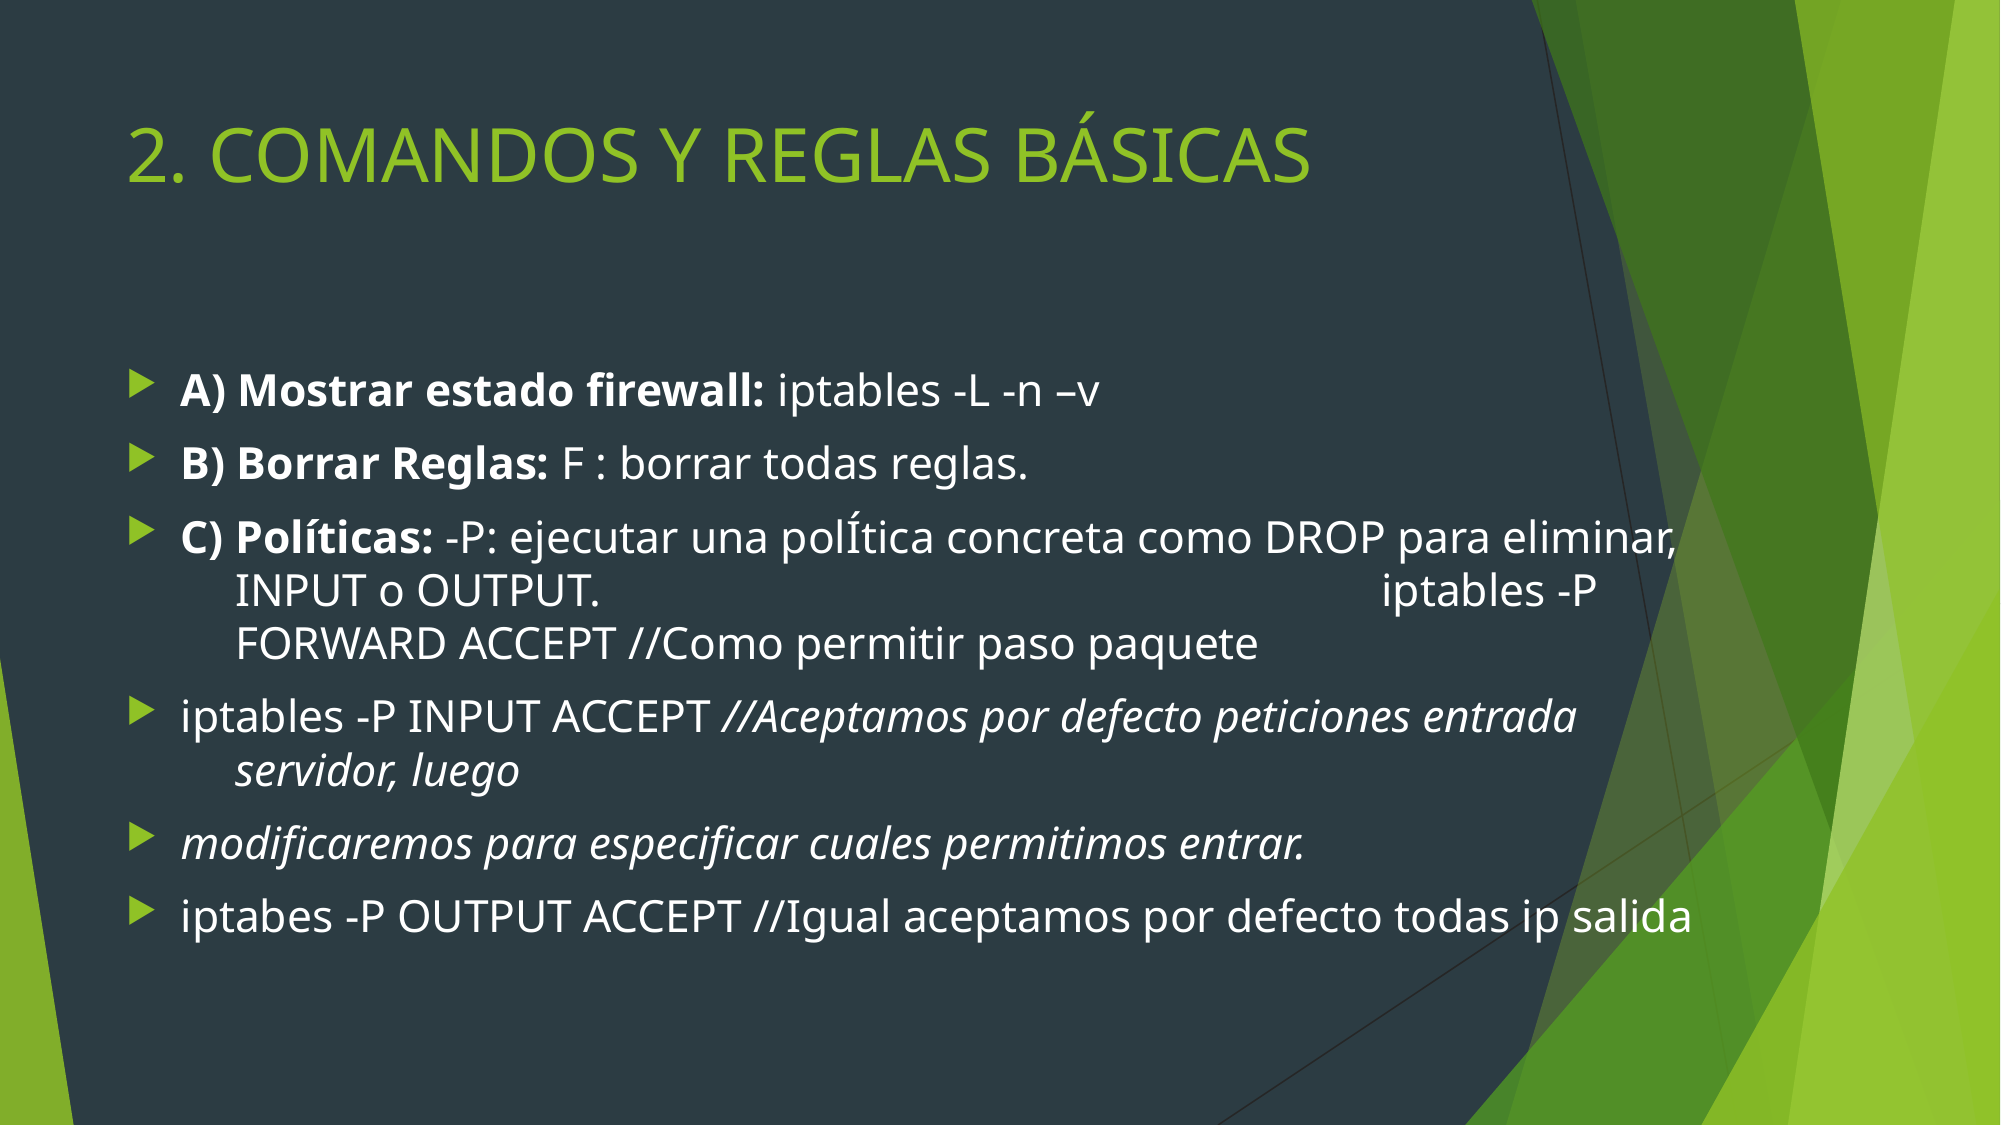

# 2. COMANDOS Y REGLAS BÁSICAS
A) Mostrar estado firewall: iptables -L -n –v
B) Borrar Reglas: F : borrar todas reglas.
C) Políticas: -P: ejecutar una polÍtica concreta como DROP para eliminar, INPUT o OUTPUT. iptables -P FORWARD ACCEPT //Como permitir paso paquete
iptables -P INPUT ACCEPT //Aceptamos por defecto peticiones entrada servidor, luego
modificaremos para especificar cuales permitimos entrar.
iptabes -P OUTPUT ACCEPT //Igual aceptamos por defecto todas ip salida